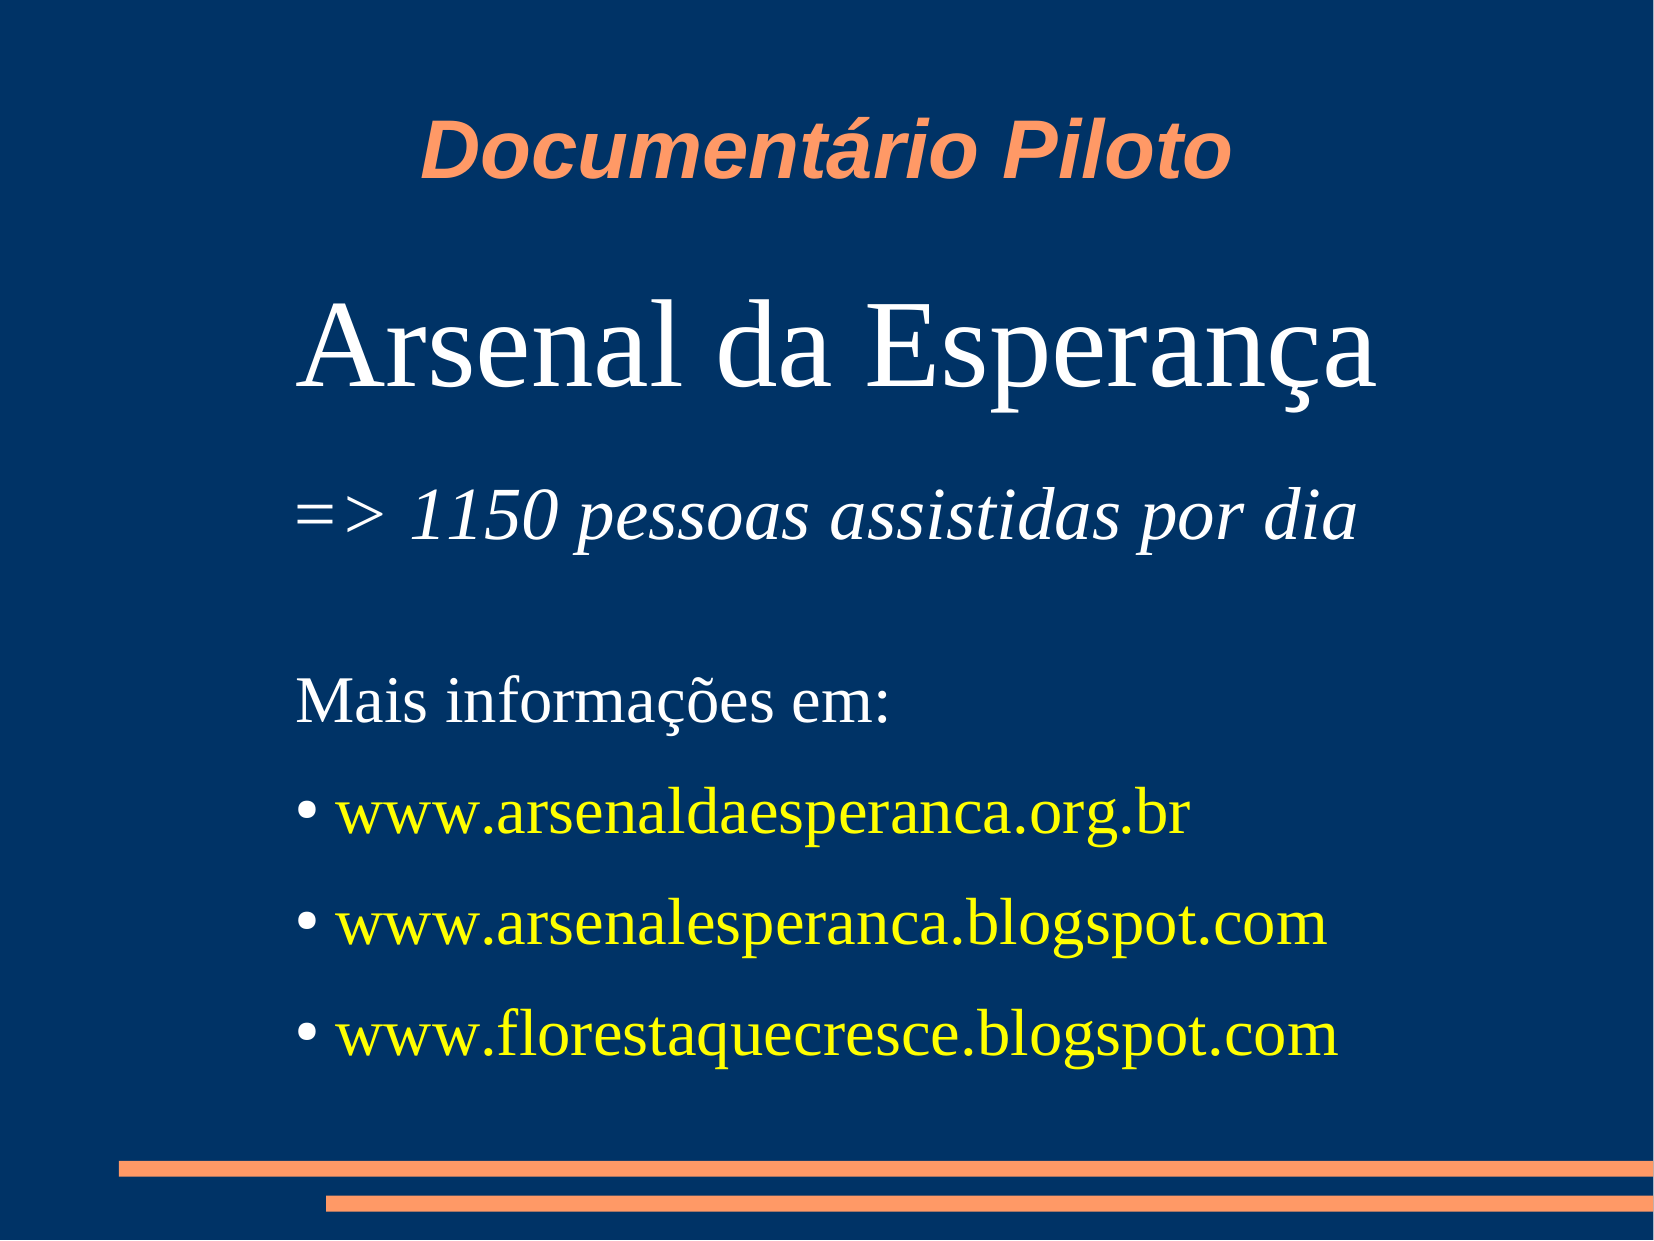

# Documentário Piloto
Arsenal da Esperança
=> 1150 pessoas assistidas por dia
Mais informações em:
 www.arsenaldaesperanca.org.br
 www.arsenalesperanca.blogspot.com
 www.florestaquecresce.blogspot.com